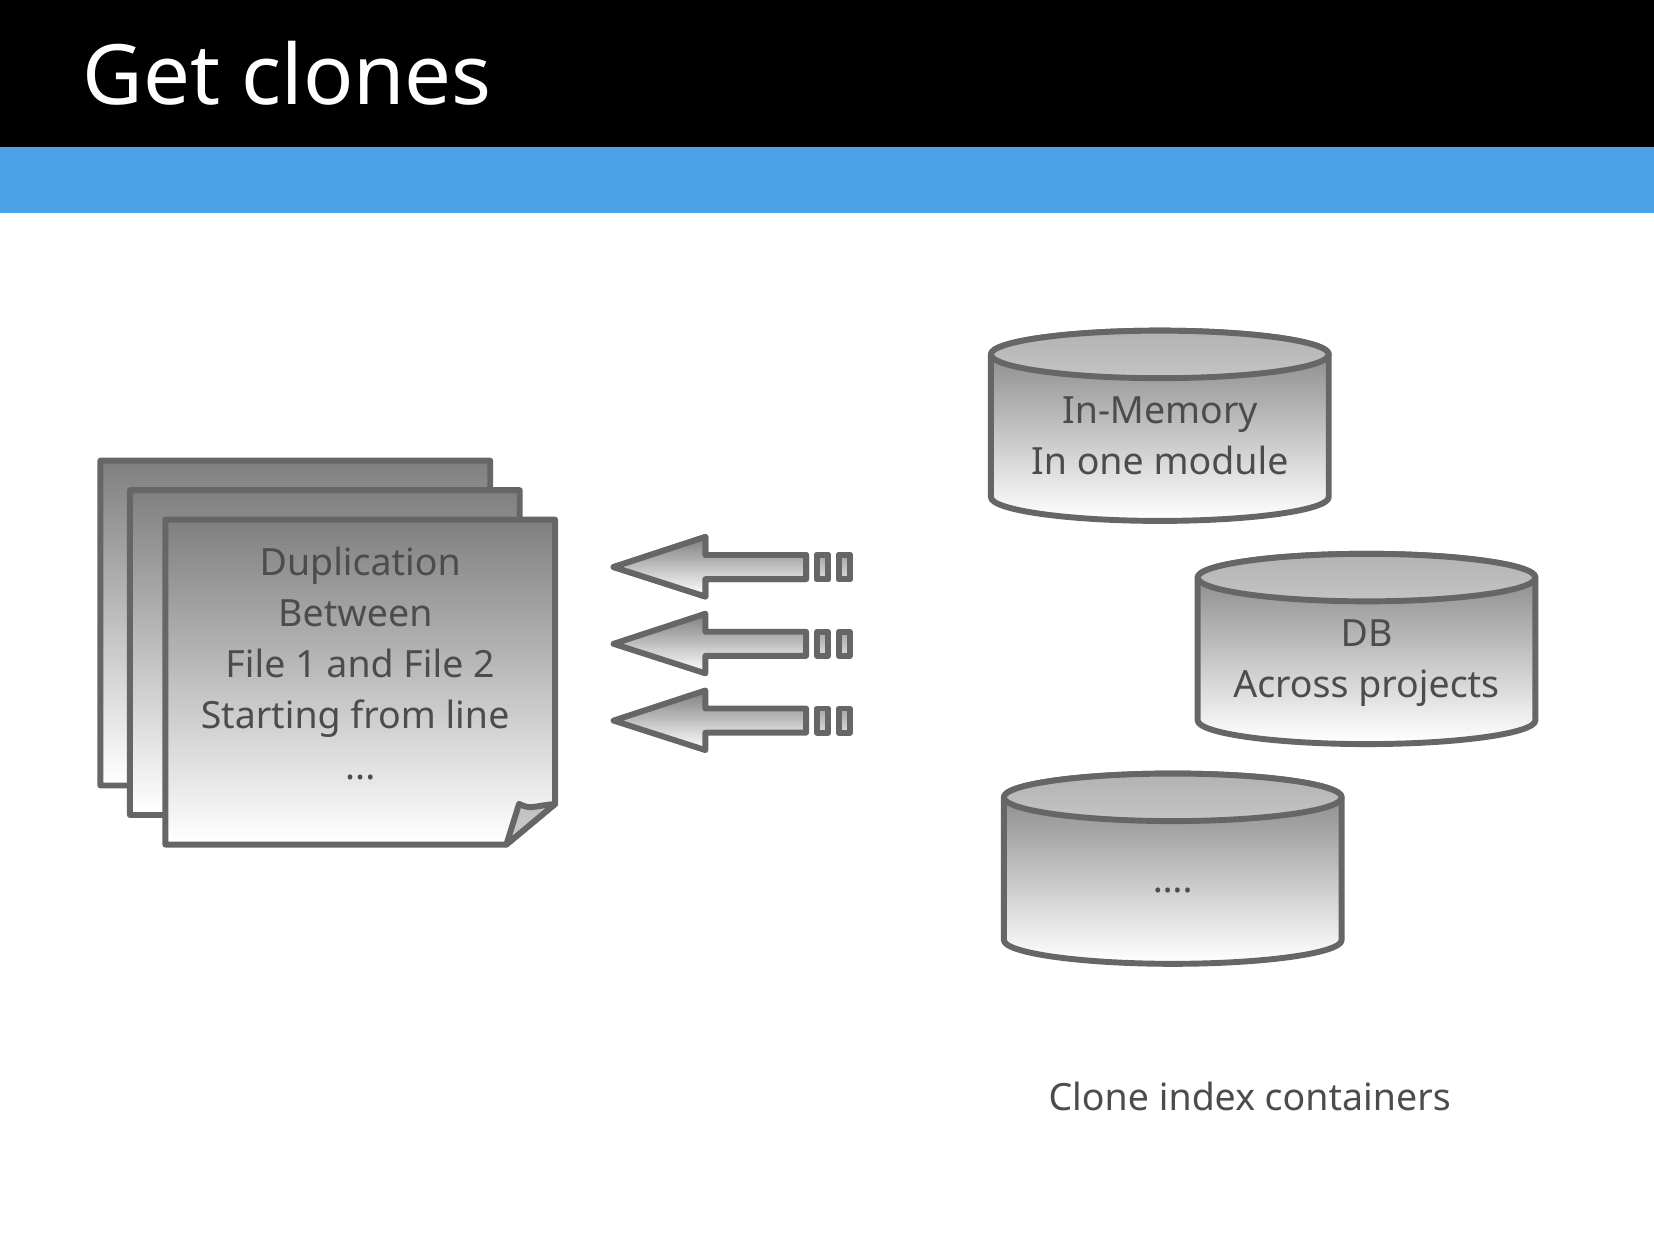

# Get clones
In-Memory
In one module
Duplication
Between
File 1 and File 2
Starting from line
...
Duplication
Between
File 1 and File 2
Starting from line
...
Duplication
Between
File 1 and File 2
Starting from line
...
DB
Across projects
….
Clone index containers